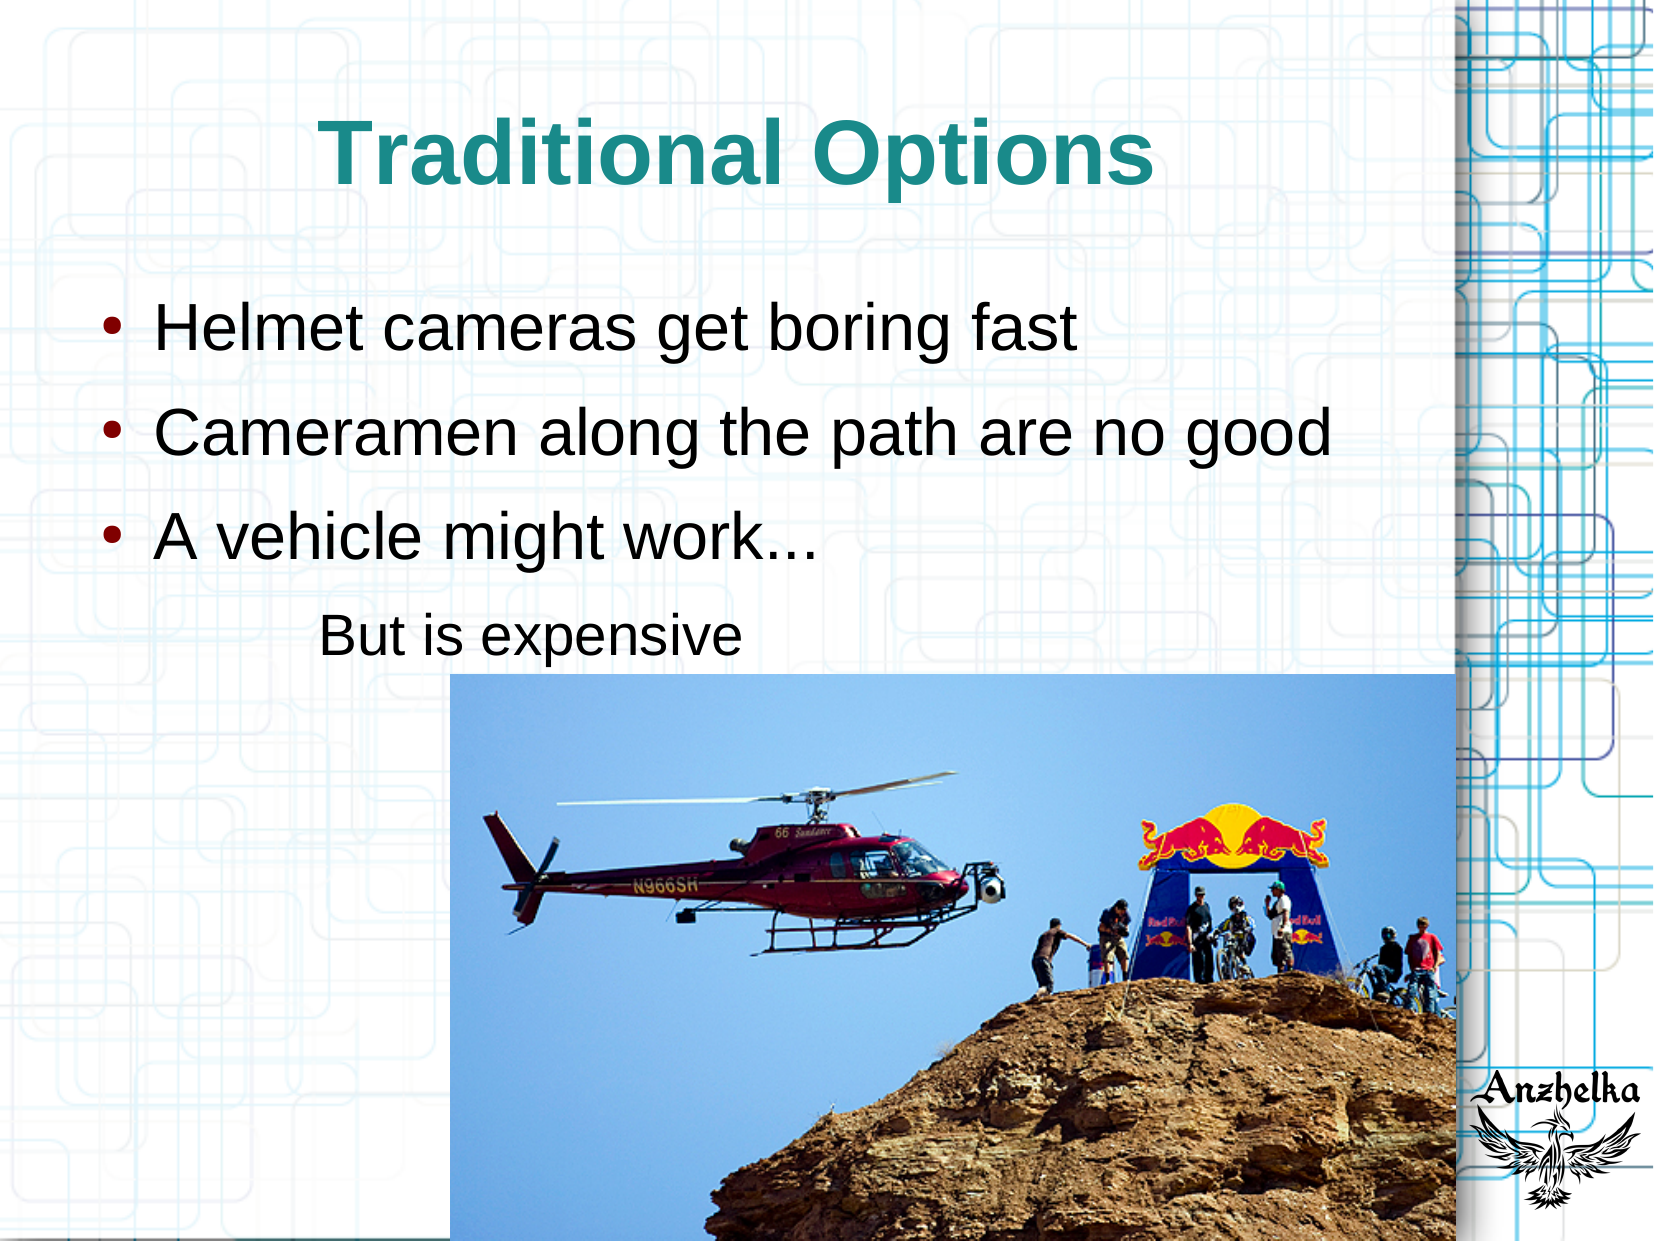

# Traditional Options
Helmet cameras get boring fast
Cameramen along the path are no good
A vehicle might work...
But is expensive
5